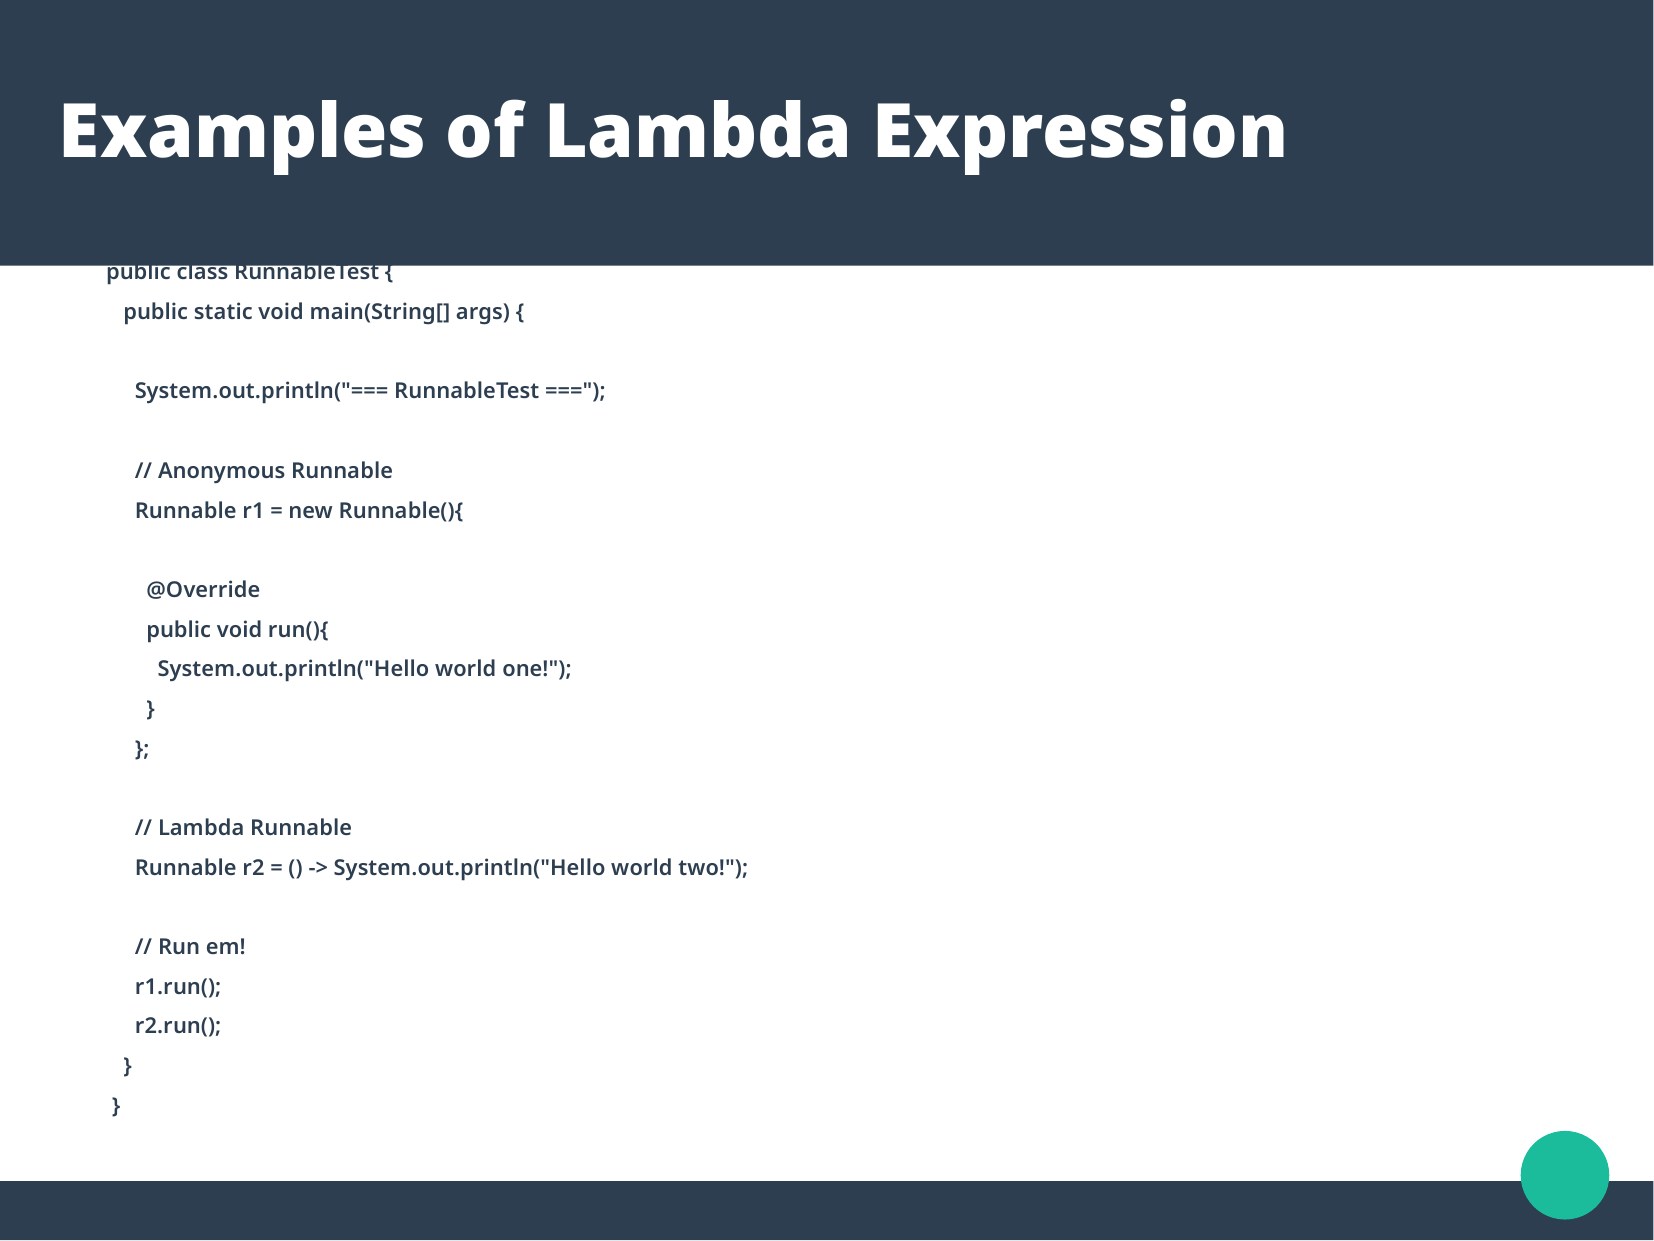

# Examples of Lambda Expression
public class RunnableTest {
 public static void main(String[] args) {
 System.out.println("=== RunnableTest ===");
 // Anonymous Runnable
 Runnable r1 = new Runnable(){
 @Override
 public void run(){
 System.out.println("Hello world one!");
 }
 };
 // Lambda Runnable
 Runnable r2 = () -> System.out.println("Hello world two!");
 // Run em!
 r1.run();
 r2.run();
 }
 }